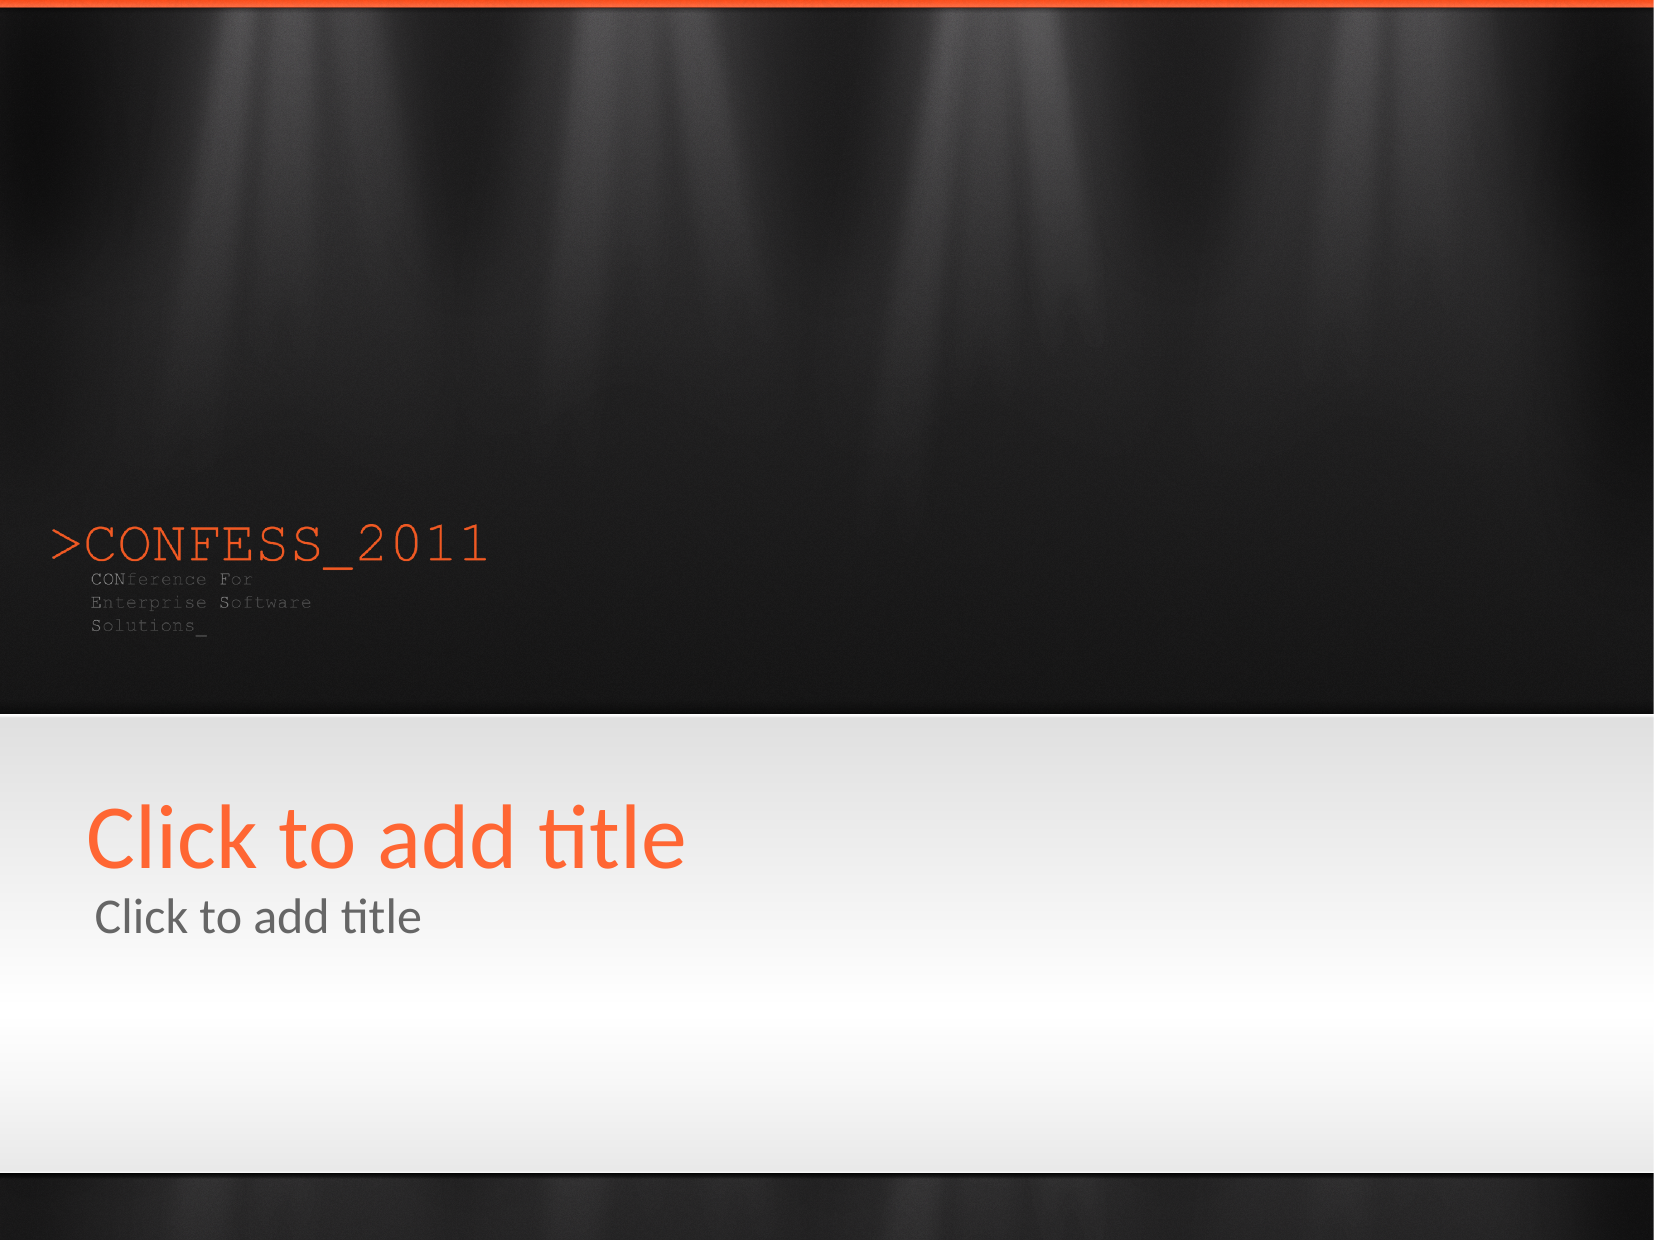

Click to add title
# Click to add title